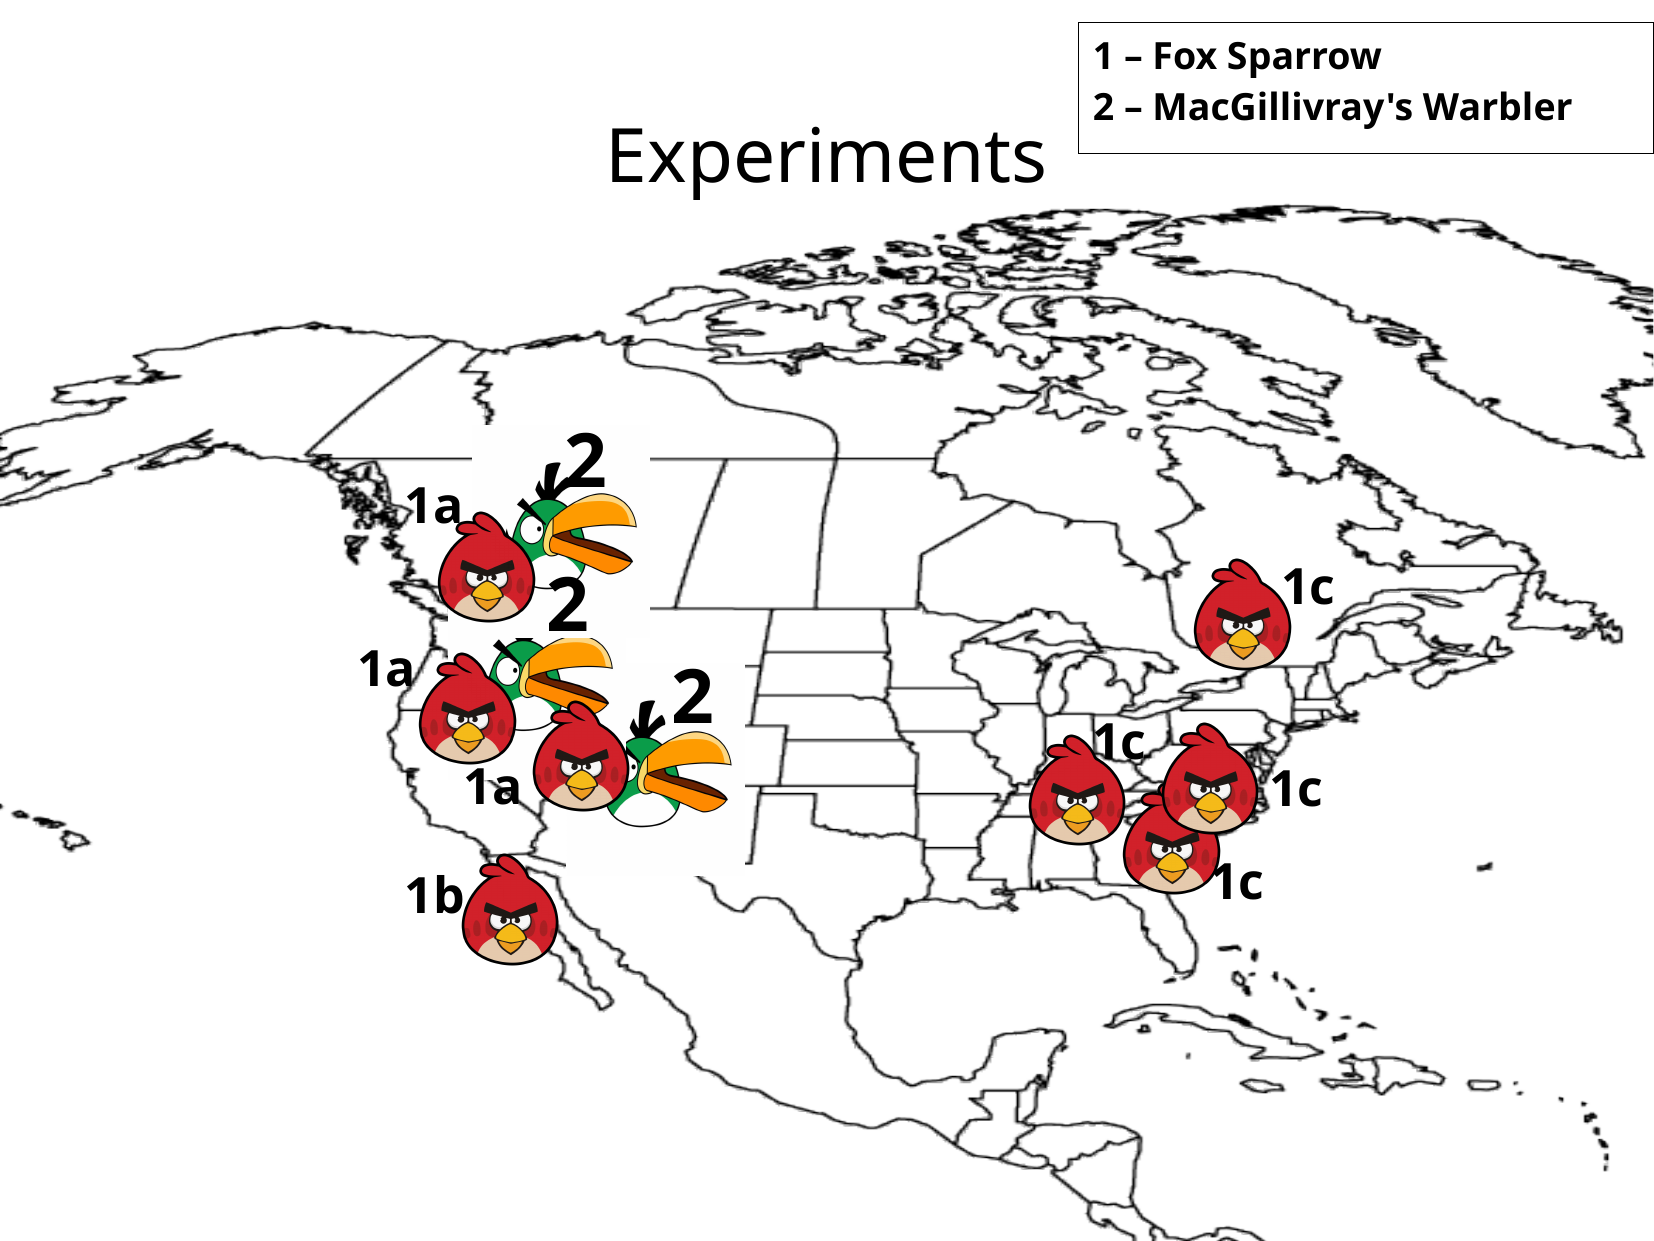

1 – Fox Sparrow
2 – MacGillivray's Warbler
# Experiments
2
1a
2
2
1c
1a
2
1c
1a
1c
1c
1b